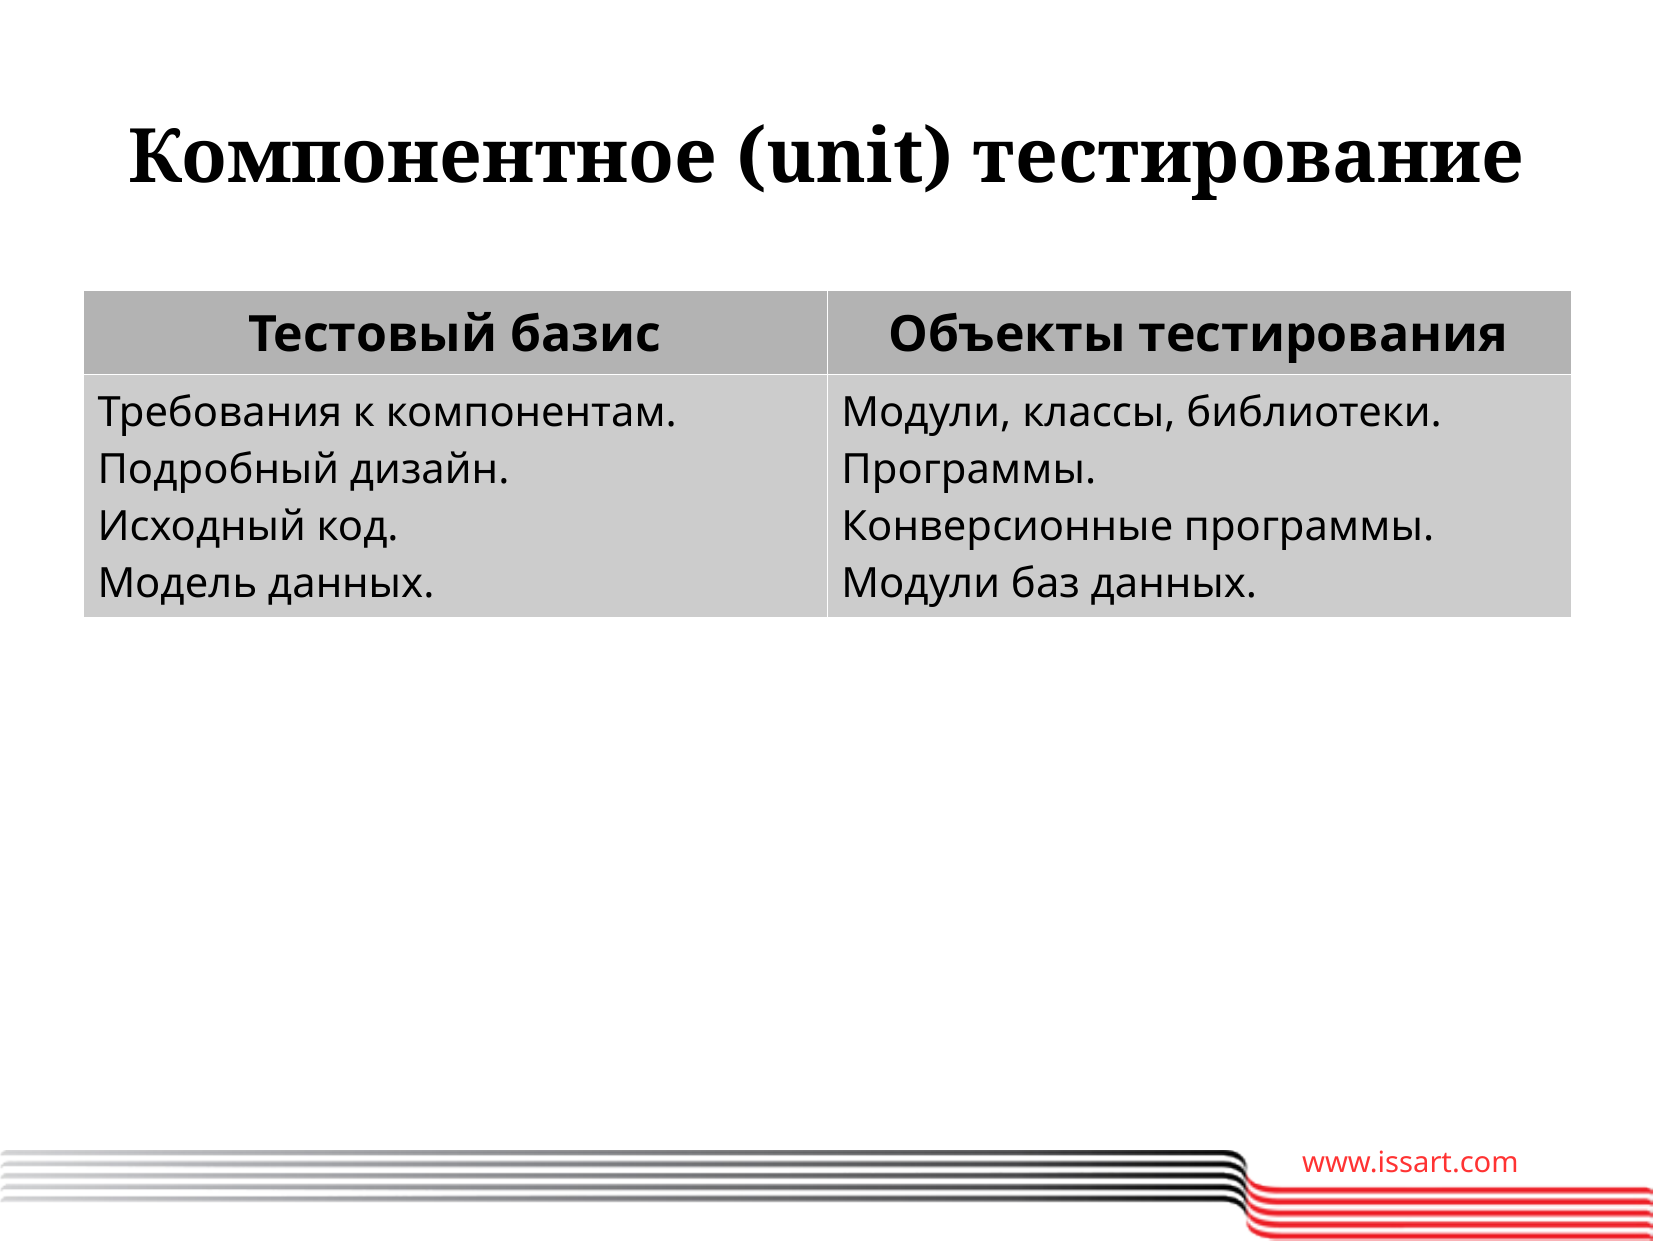

# Компонентное (unit) тестирование
| Тестовый базис | Объекты тестирования |
| --- | --- |
| Требования к компонентам. Подробный дизайн. Исходный код. Модель данных. | Модули, классы, библиотеки. Программы. Конверсионные программы. Модули баз данных. |
www.issart.com